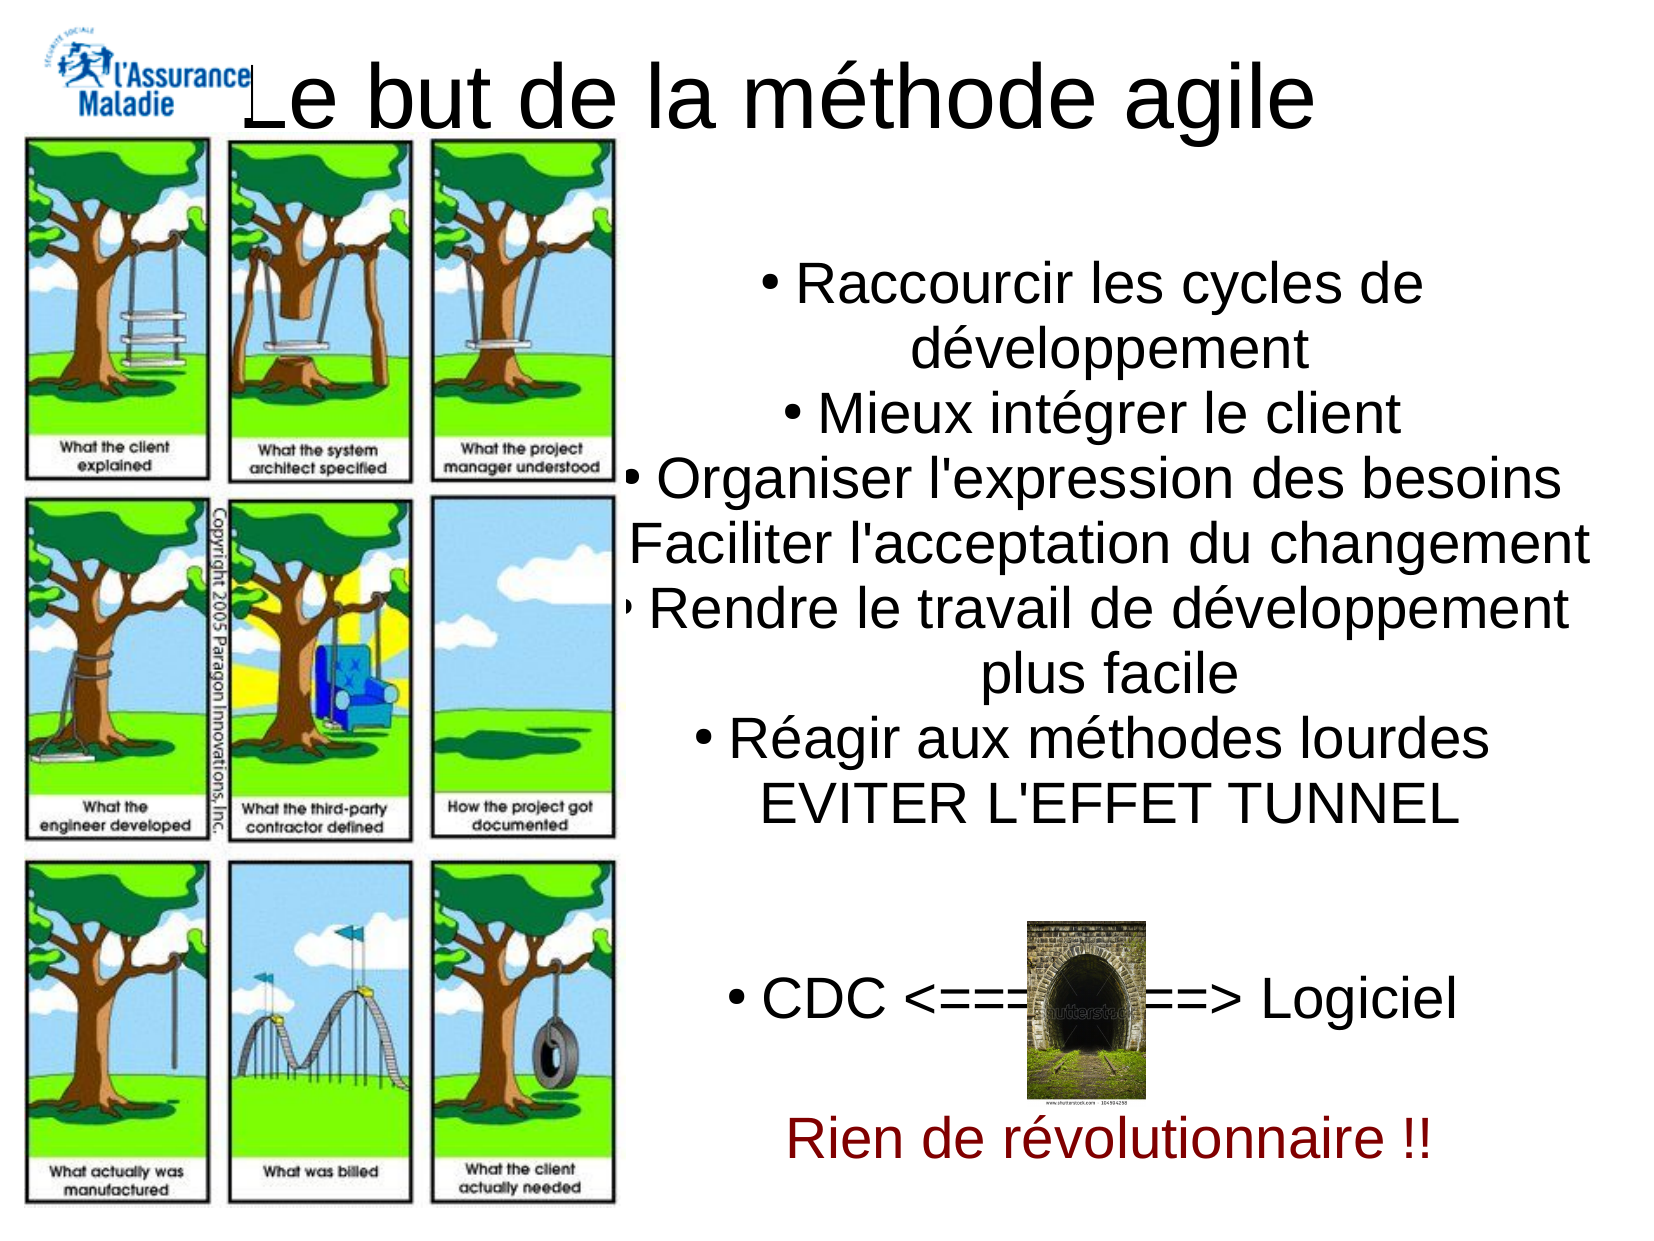

# Le but de la méthode agile
Raccourcir les cycles de développement
Mieux intégrer le client
Organiser l'expression des besoins
Faciliter l'acceptation du changement
Rendre le travail de développement plus facile
Réagir aux méthodes lourdes
EVITER L'EFFET TUNNEL
CDC <========> Logiciel
Rien de révolutionnaire !!